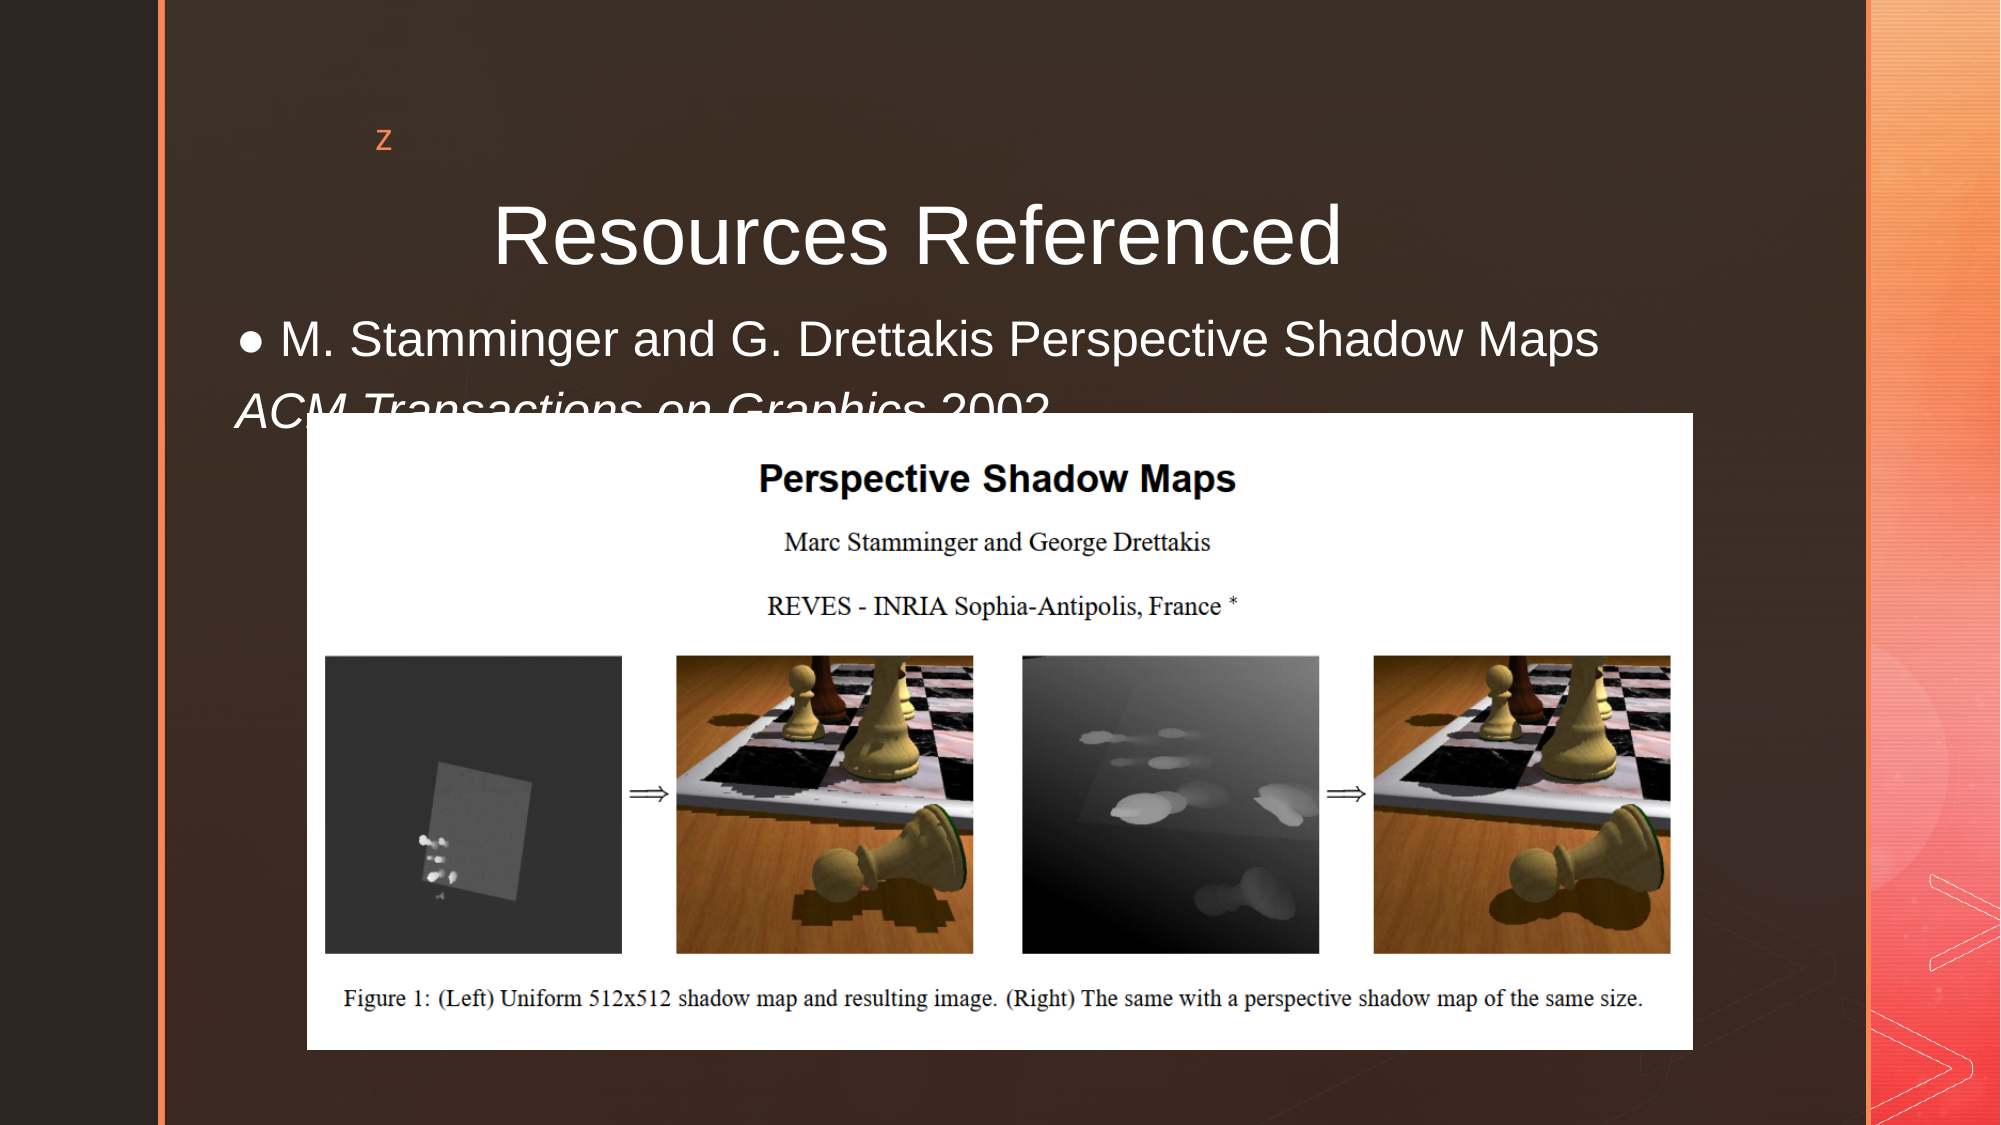

# Resources Referenced
● M. Stamminger and G. Drettakis Perspective Shadow Maps ACM Transactions on Graphics 2002